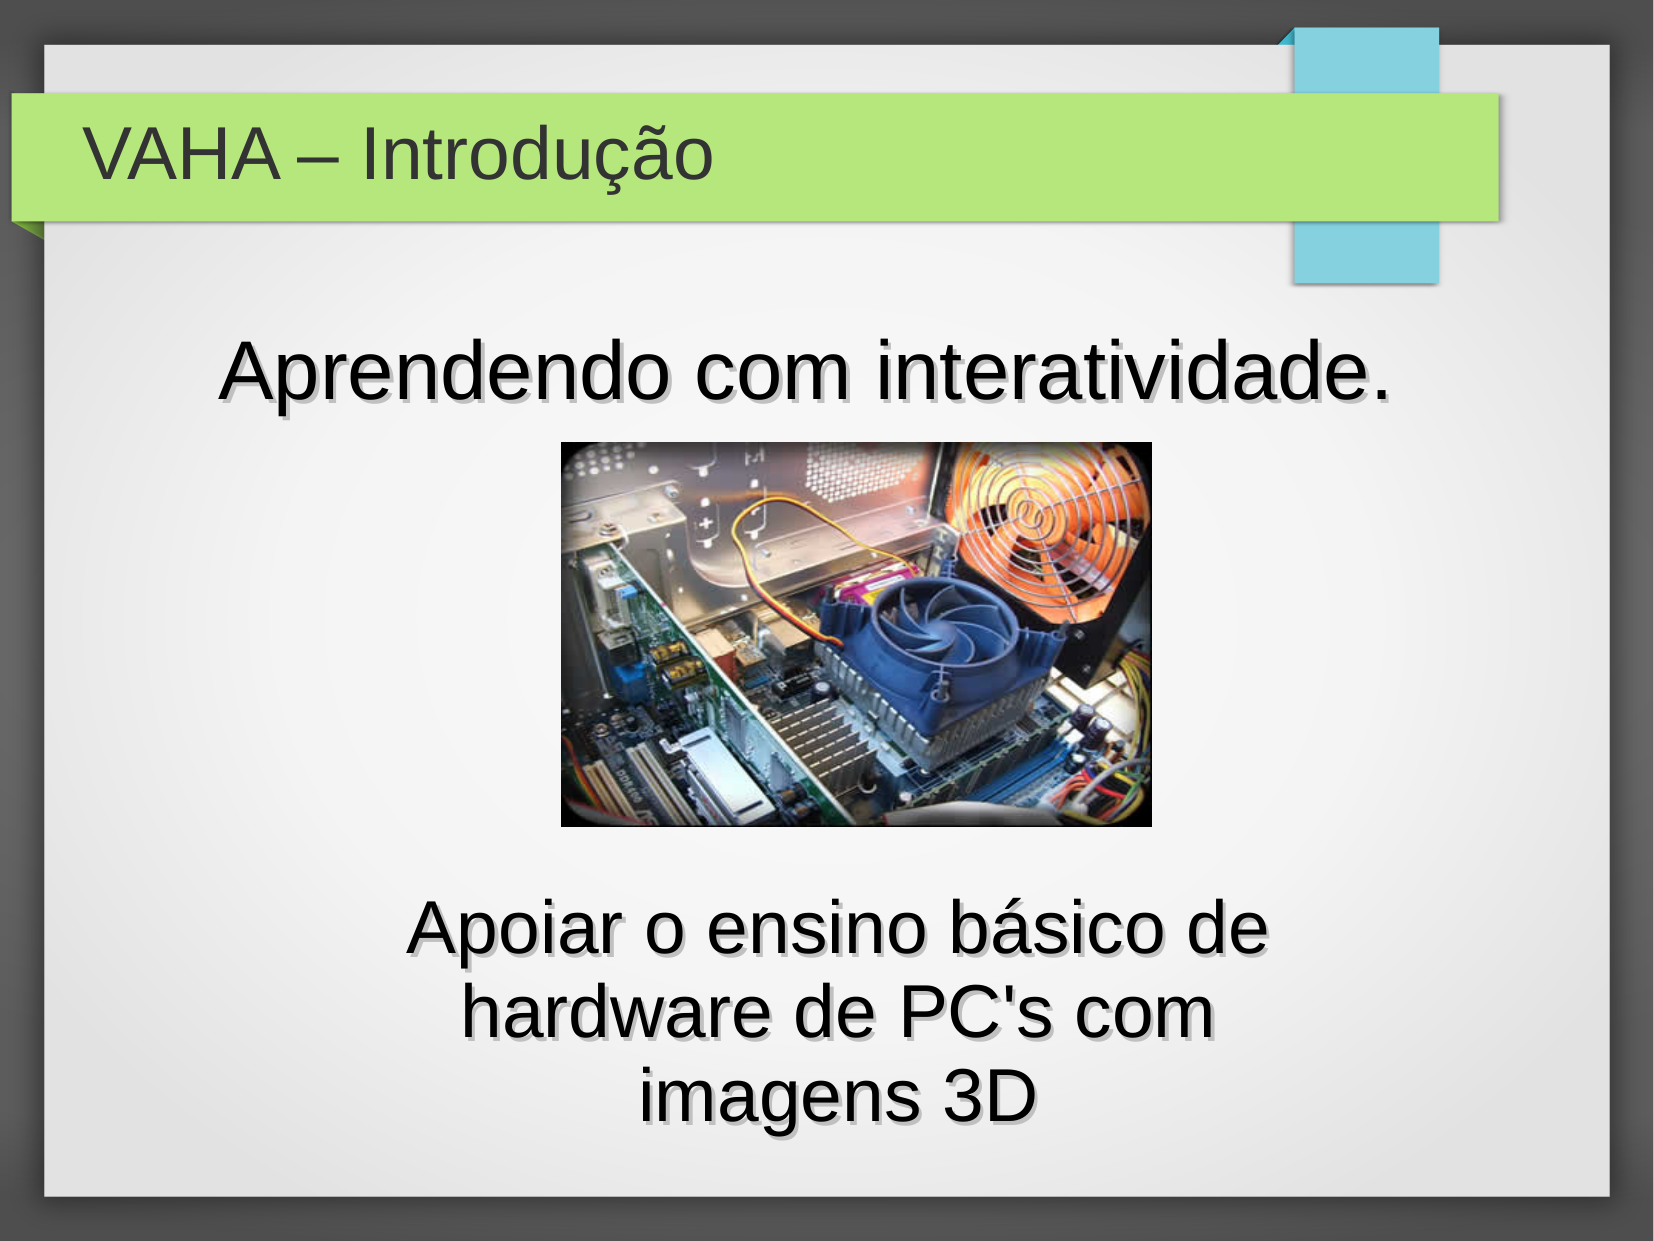

# VAHA – Introdução
Aprendendo com interatividade.
Apoiar o ensino básico de hardware de PC's com imagens 3D